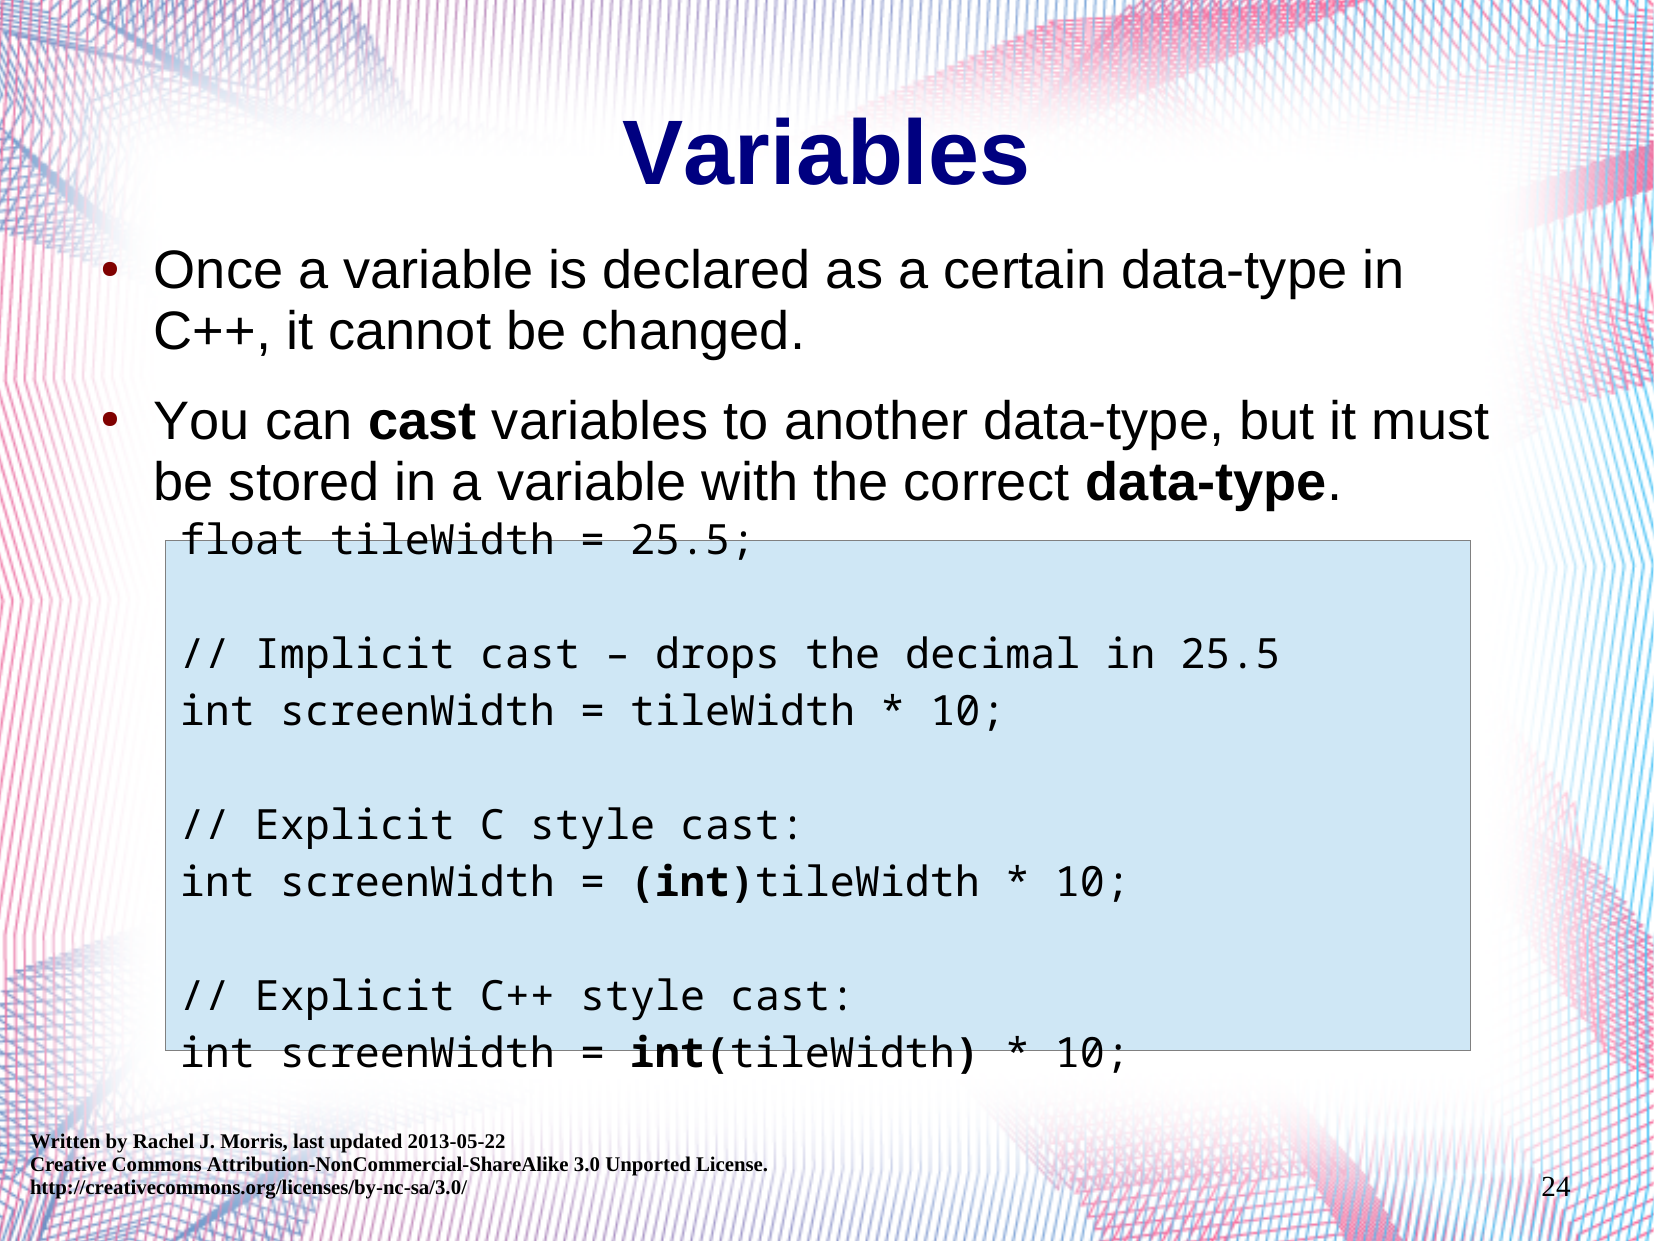

# Variables
Once a variable is declared as a certain data-type in
C++, it cannot be changed.
You can cast variables to another data-type, but it must be stored in a variable with the correct data-type.
float tileWidth = 25.5;
// Implicit cast – drops the decimal in 25.5
int screenWidth = tileWidth * 10;
// Explicit C style cast:
int screenWidth = (int)tileWidth * 10;
// Explicit C++ style cast:
int screenWidth = int(tileWidth) * 10;
24